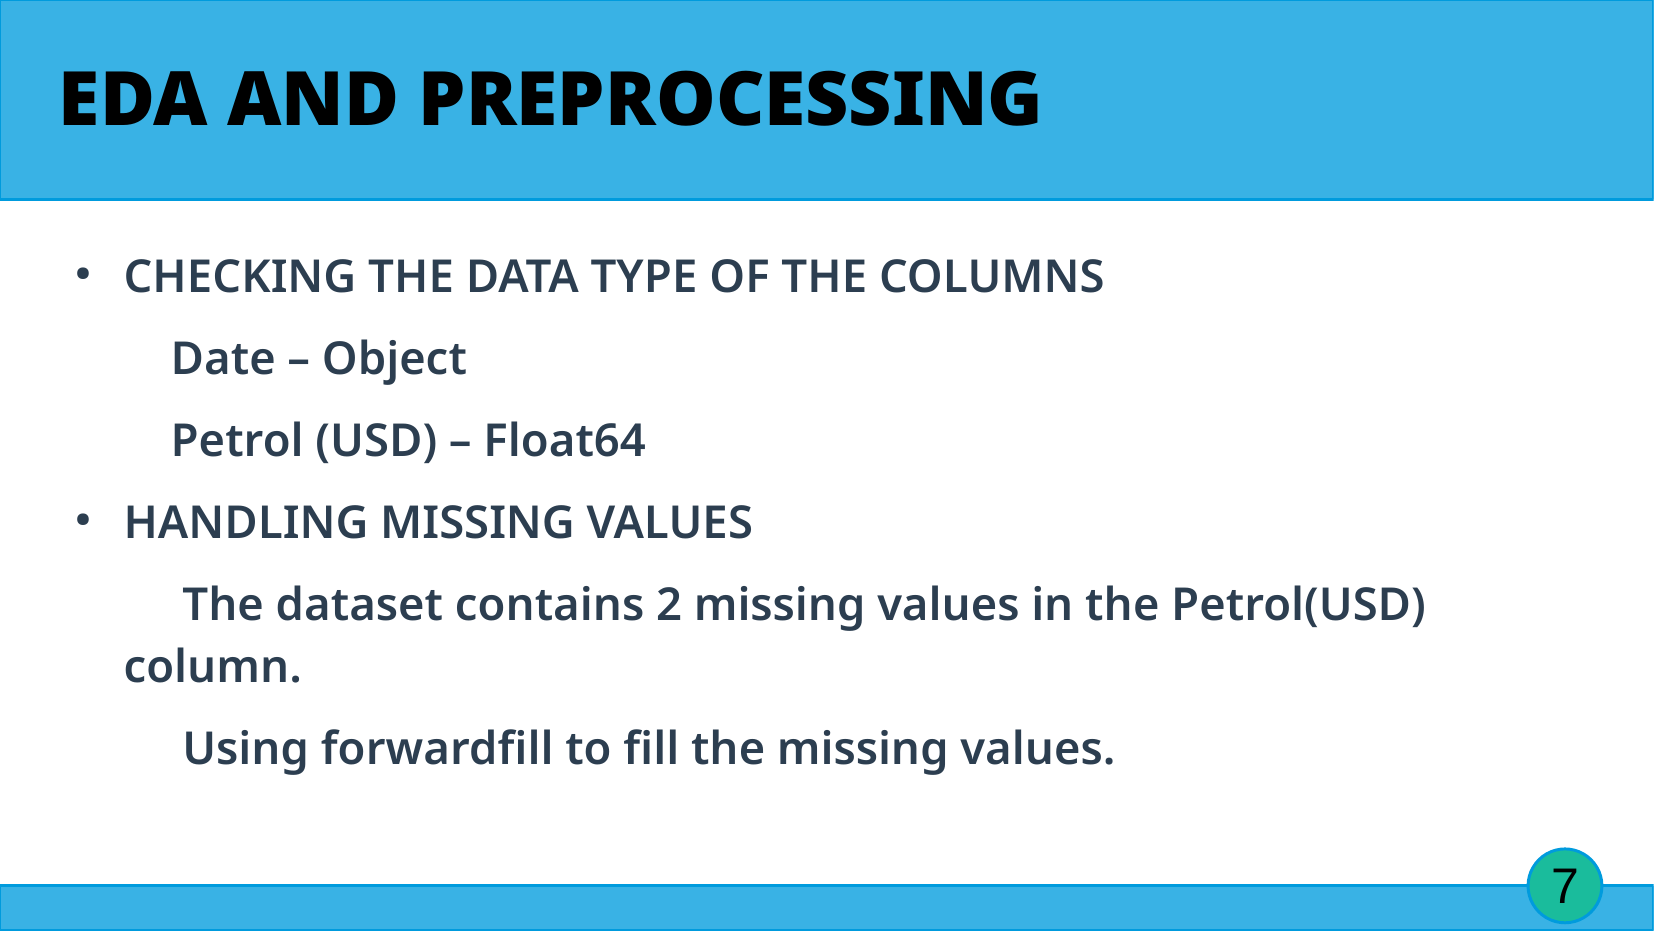

# EDA AND PREPROCESSING
CHECKING THE DATA TYPE OF THE COLUMNS
 Date – Object
 Petrol (USD) – Float64
HANDLING MISSING VALUES
 The dataset contains 2 missing values in the Petrol(USD) column.
 Using forwardfill to fill the missing values.